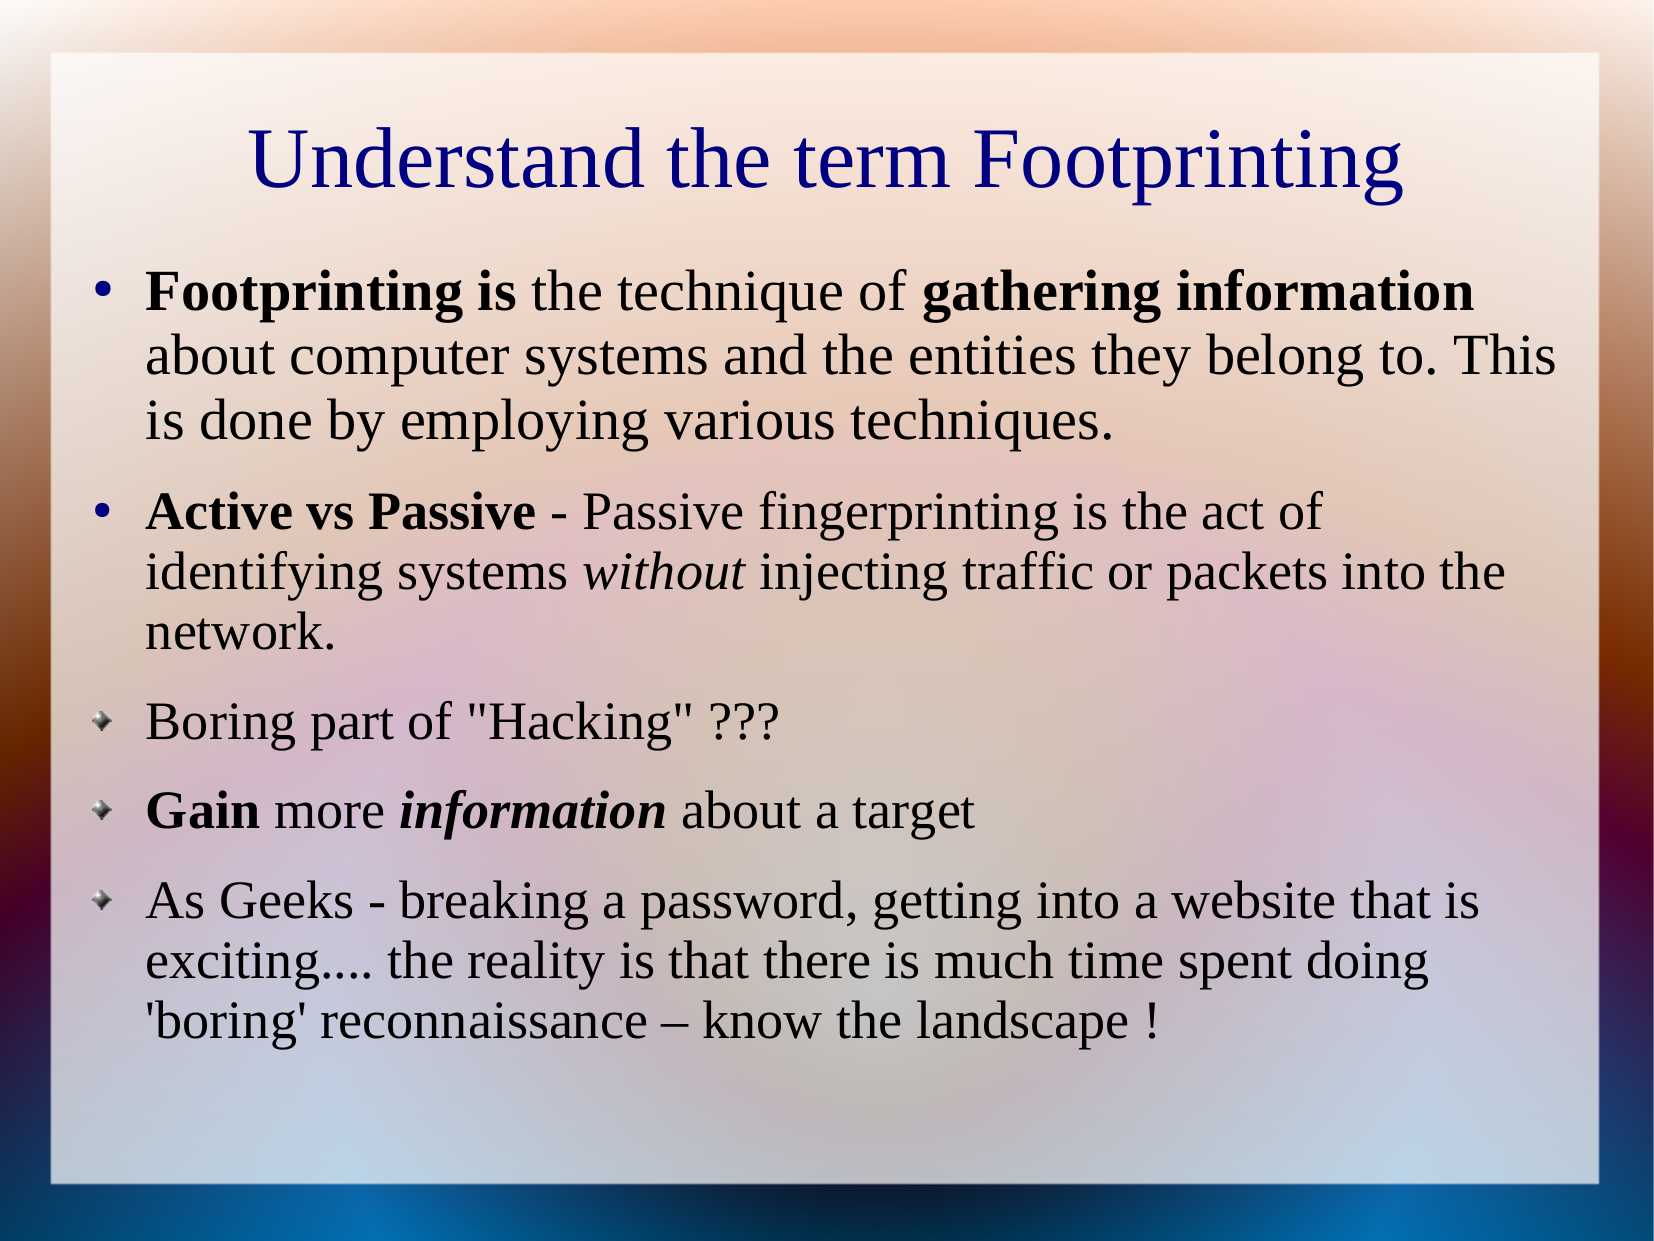

# Understand the term Footprinting
Footprinting is the technique of gathering information about computer systems and the entities they belong to. This is done by employing various techniques.
Active vs Passive - Passive fingerprinting is the act of identifying systems without injecting traffic or packets into the network.
Boring part of "Hacking" ???
Gain more information about a target
As Geeks - breaking a password, getting into a website that is exciting.... the reality is that there is much time spent doing 'boring' reconnaissance – know the landscape !